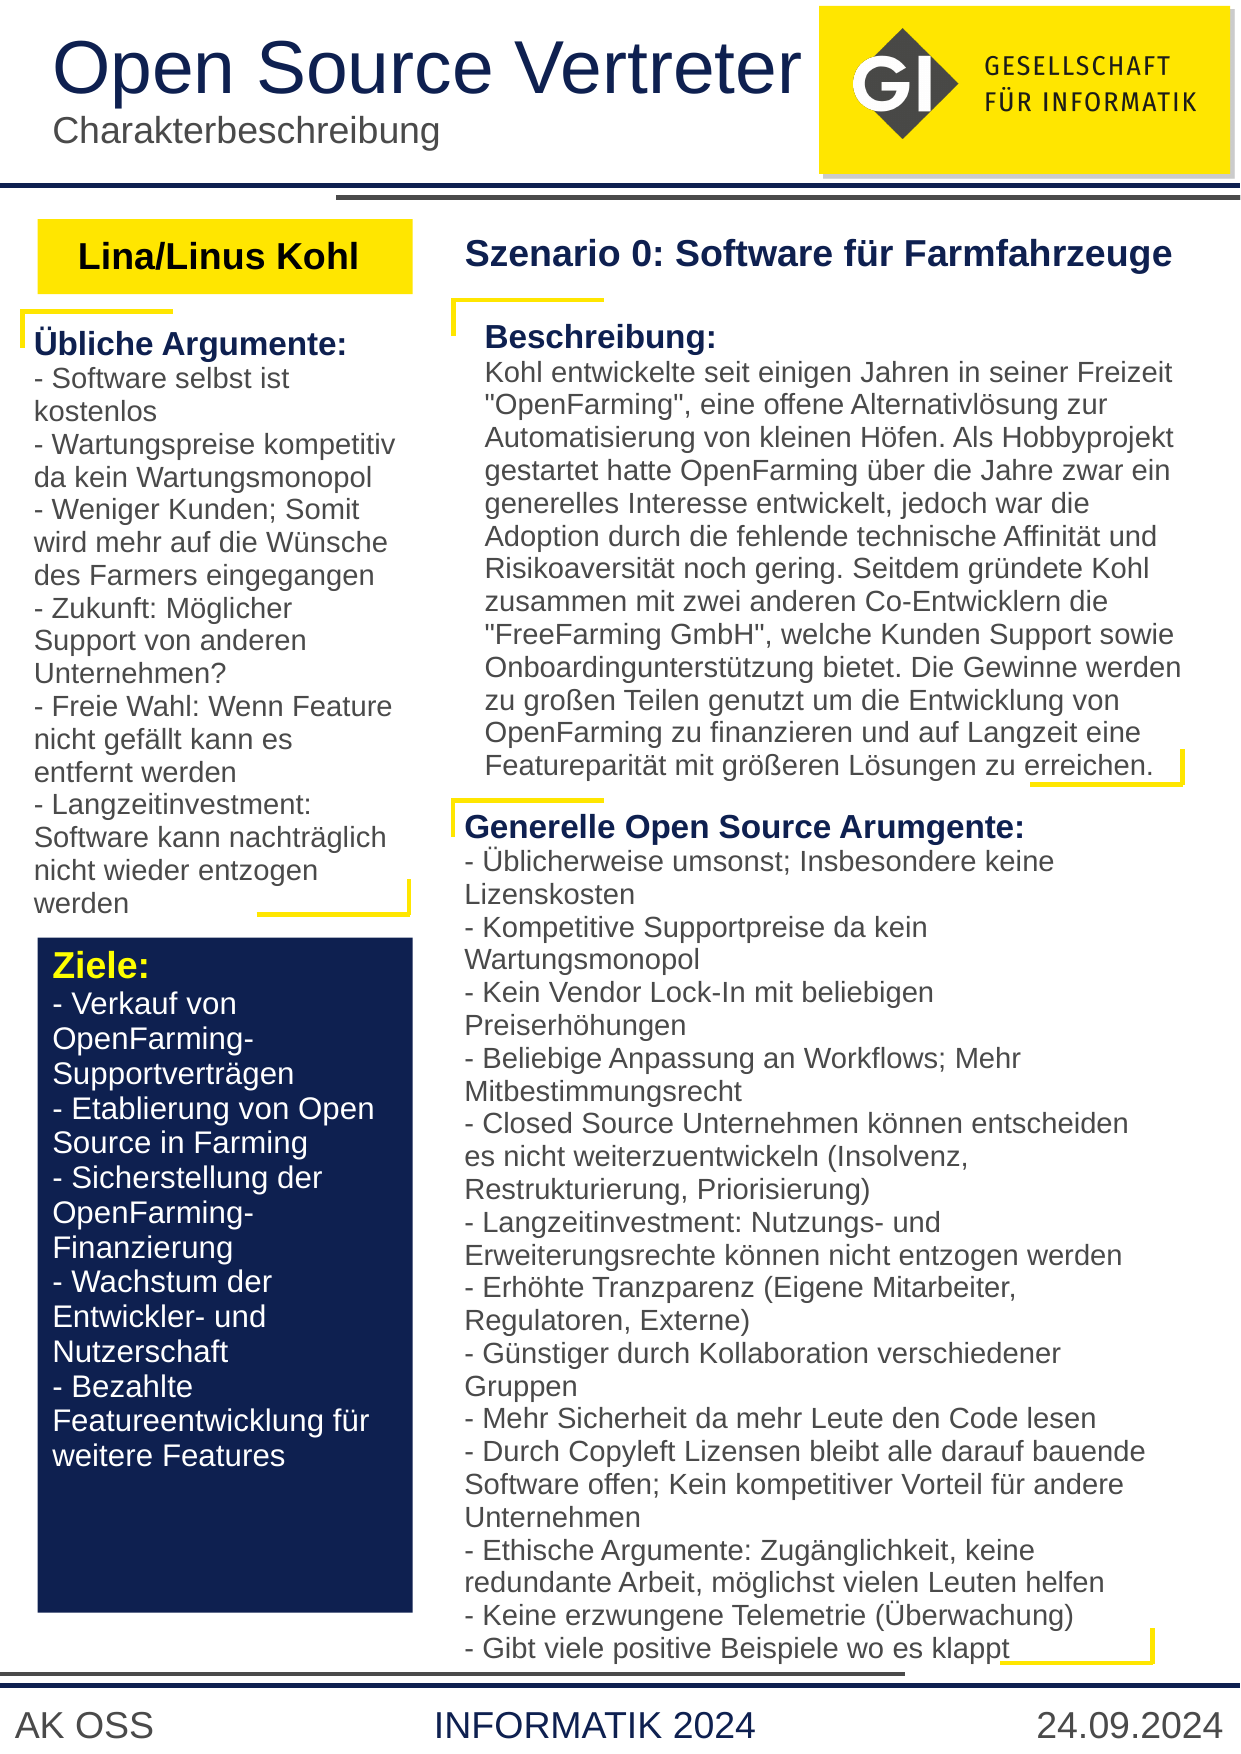

Open Source Vertreter
Charakterbeschreibung
Szenario 0: Software für Farmfahrzeuge
Lina/Linus Kohl
Beschreibung:
Kohl entwickelte seit einigen Jahren in seiner Freizeit "OpenFarming", eine offene Alternativlösung zur Automatisierung von kleinen Höfen. Als Hobbyprojekt gestartet hatte OpenFarming über die Jahre zwar ein generelles Interesse entwickelt, jedoch war die Adoption durch die fehlende technische Affinität und Risikoaversität noch gering. Seitdem gründete Kohl zusammen mit zwei anderen Co-Entwicklern die "FreeFarming GmbH", welche Kunden Support sowie Onboardingunterstützung bietet. Die Gewinne werden zu großen Teilen genutzt um die Entwicklung von OpenFarming zu finanzieren und auf Langzeit eine Featureparität mit größeren Lösungen zu erreichen.
Übliche Argumente:
- Software selbst ist kostenlos
- Wartungspreise kompetitiv da kein Wartungsmonopol
- Weniger Kunden; Somit wird mehr auf die Wünsche des Farmers eingegangen
- Zukunft: Möglicher Support von anderen Unternehmen?
- Freie Wahl: Wenn Feature nicht gefällt kann es entfernt werden
- Langzeitinvestment: Software kann nachträglich nicht wieder entzogen werden
Generelle Open Source Arumgente:
- Üblicherweise umsonst; Insbesondere keine Lizenskosten
- Kompetitive Supportpreise da kein Wartungsmonopol
- Kein Vendor Lock-In mit beliebigen Preiserhöhungen
- Beliebige Anpassung an Workflows; Mehr Mitbestimmungsrecht
- Closed Source Unternehmen können entscheiden es nicht weiterzuentwickeln (Insolvenz, Restrukturierung, Priorisierung)
- Langzeitinvestment: Nutzungs- und Erweiterungsrechte können nicht entzogen werden
- Erhöhte Tranzparenz (Eigene Mitarbeiter, Regulatoren, Externe)
- Günstiger durch Kollaboration verschiedener Gruppen
- Mehr Sicherheit da mehr Leute den Code lesen
- Durch Copyleft Lizensen bleibt alle darauf bauende Software offen; Kein kompetitiver Vorteil für andere Unternehmen
- Ethische Argumente: Zugänglichkeit, keine redundante Arbeit, möglichst vielen Leuten helfen
- Keine erzwungene Telemetrie (Überwachung)
- Gibt viele positive Beispiele wo es klappt
Ziele:
- Verkauf von OpenFarming-Supportverträgen
- Etablierung von Open Source in Farming
- Sicherstellung der OpenFarming-Finanzierung
- Wachstum der Entwickler- und Nutzerschaft
- Bezahlte Featureentwicklung für weitere Features
AK OSS
INFORMATIK 2024
24.09.2024